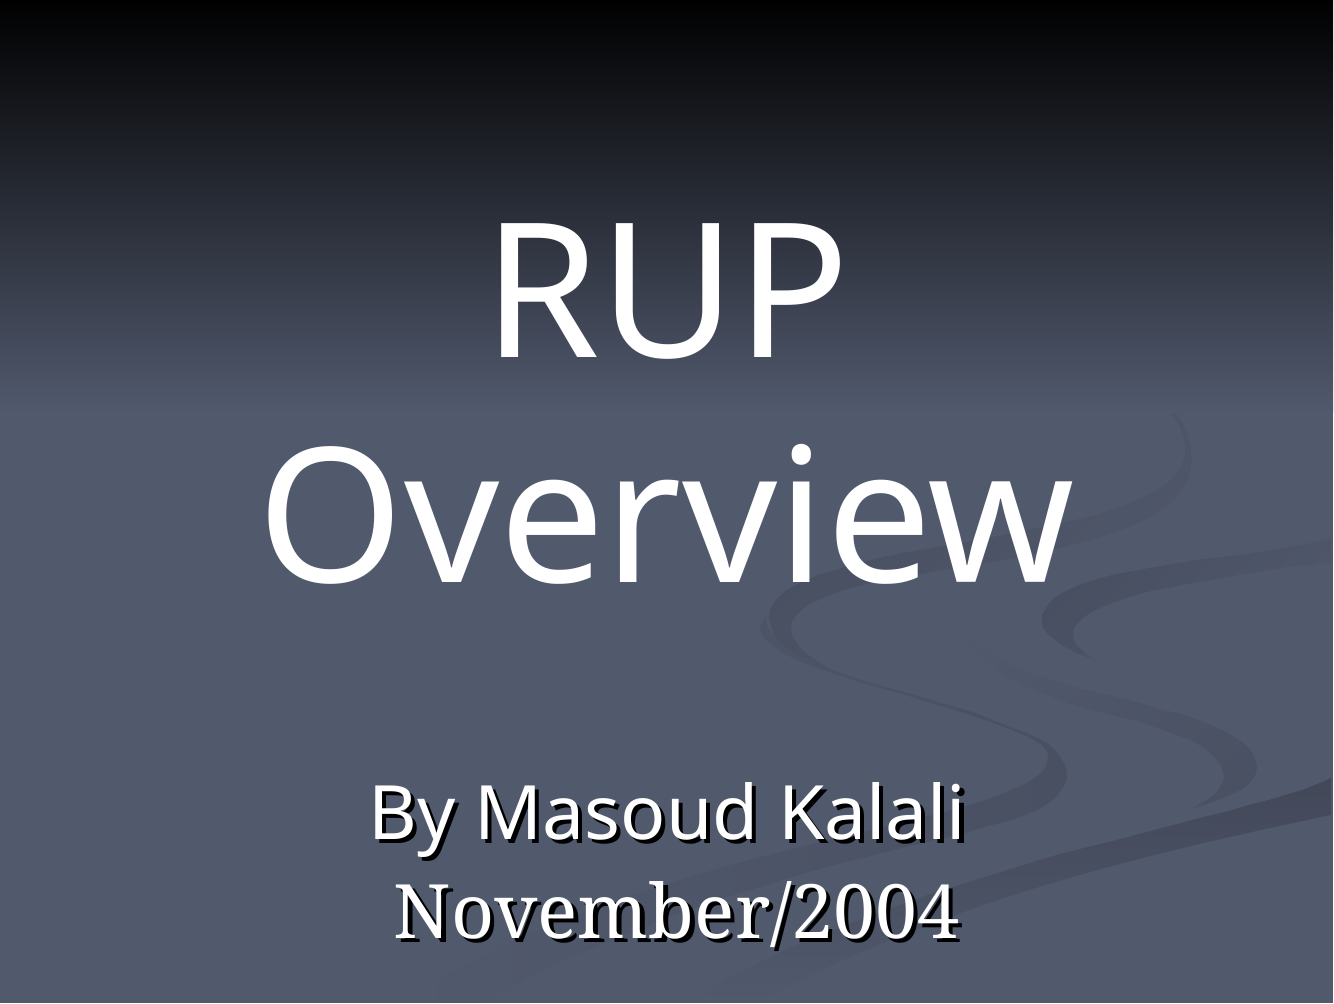

# RUP Overview
By Masoud Kalali
November/2004